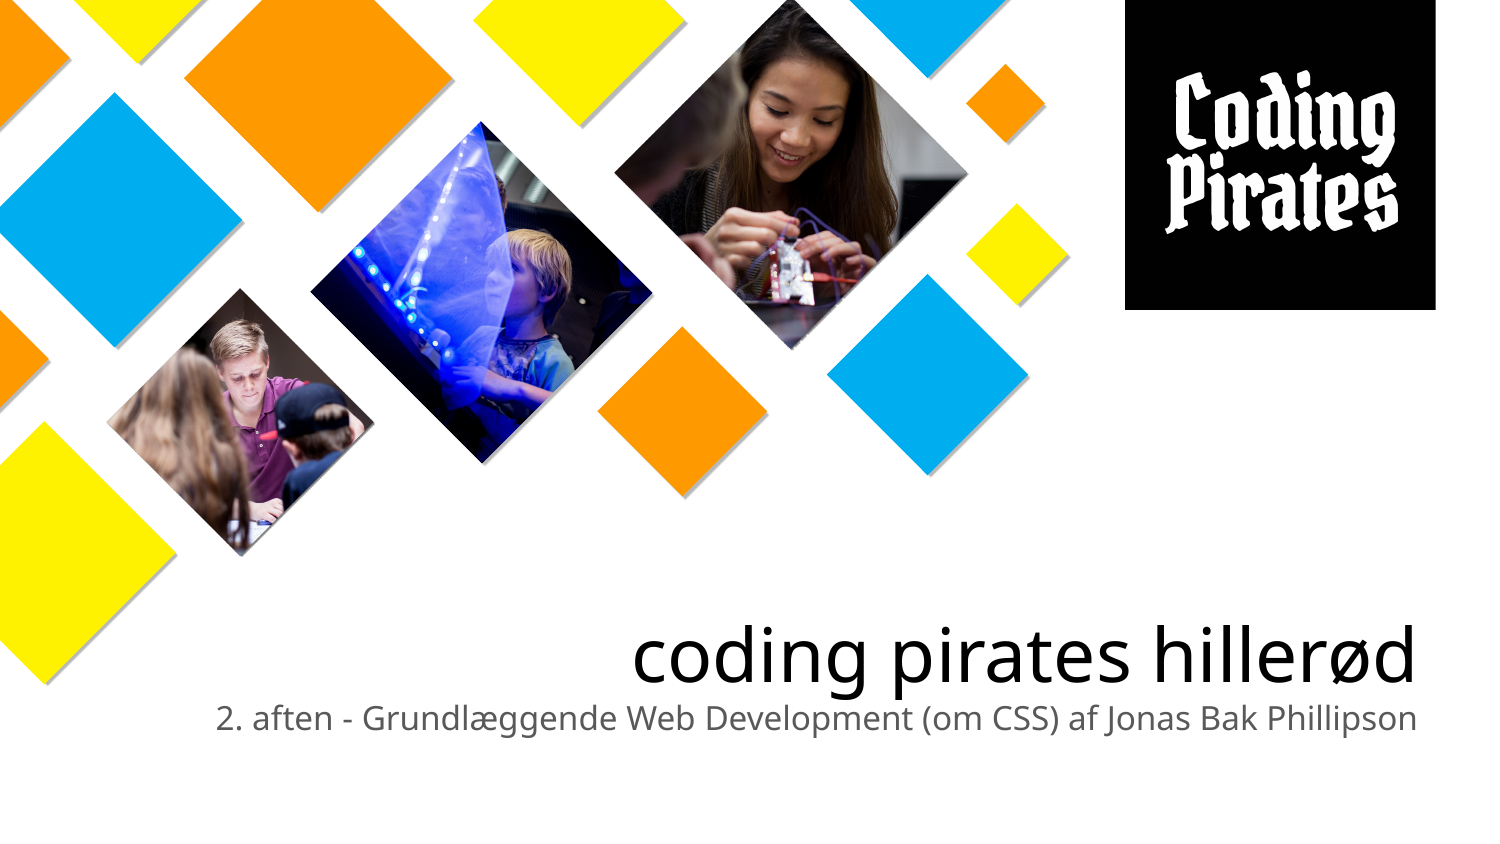

# coding pirates hillerød 2. aften - Grundlæggende Web Development (om CSS) af Jonas Bak Phillipson